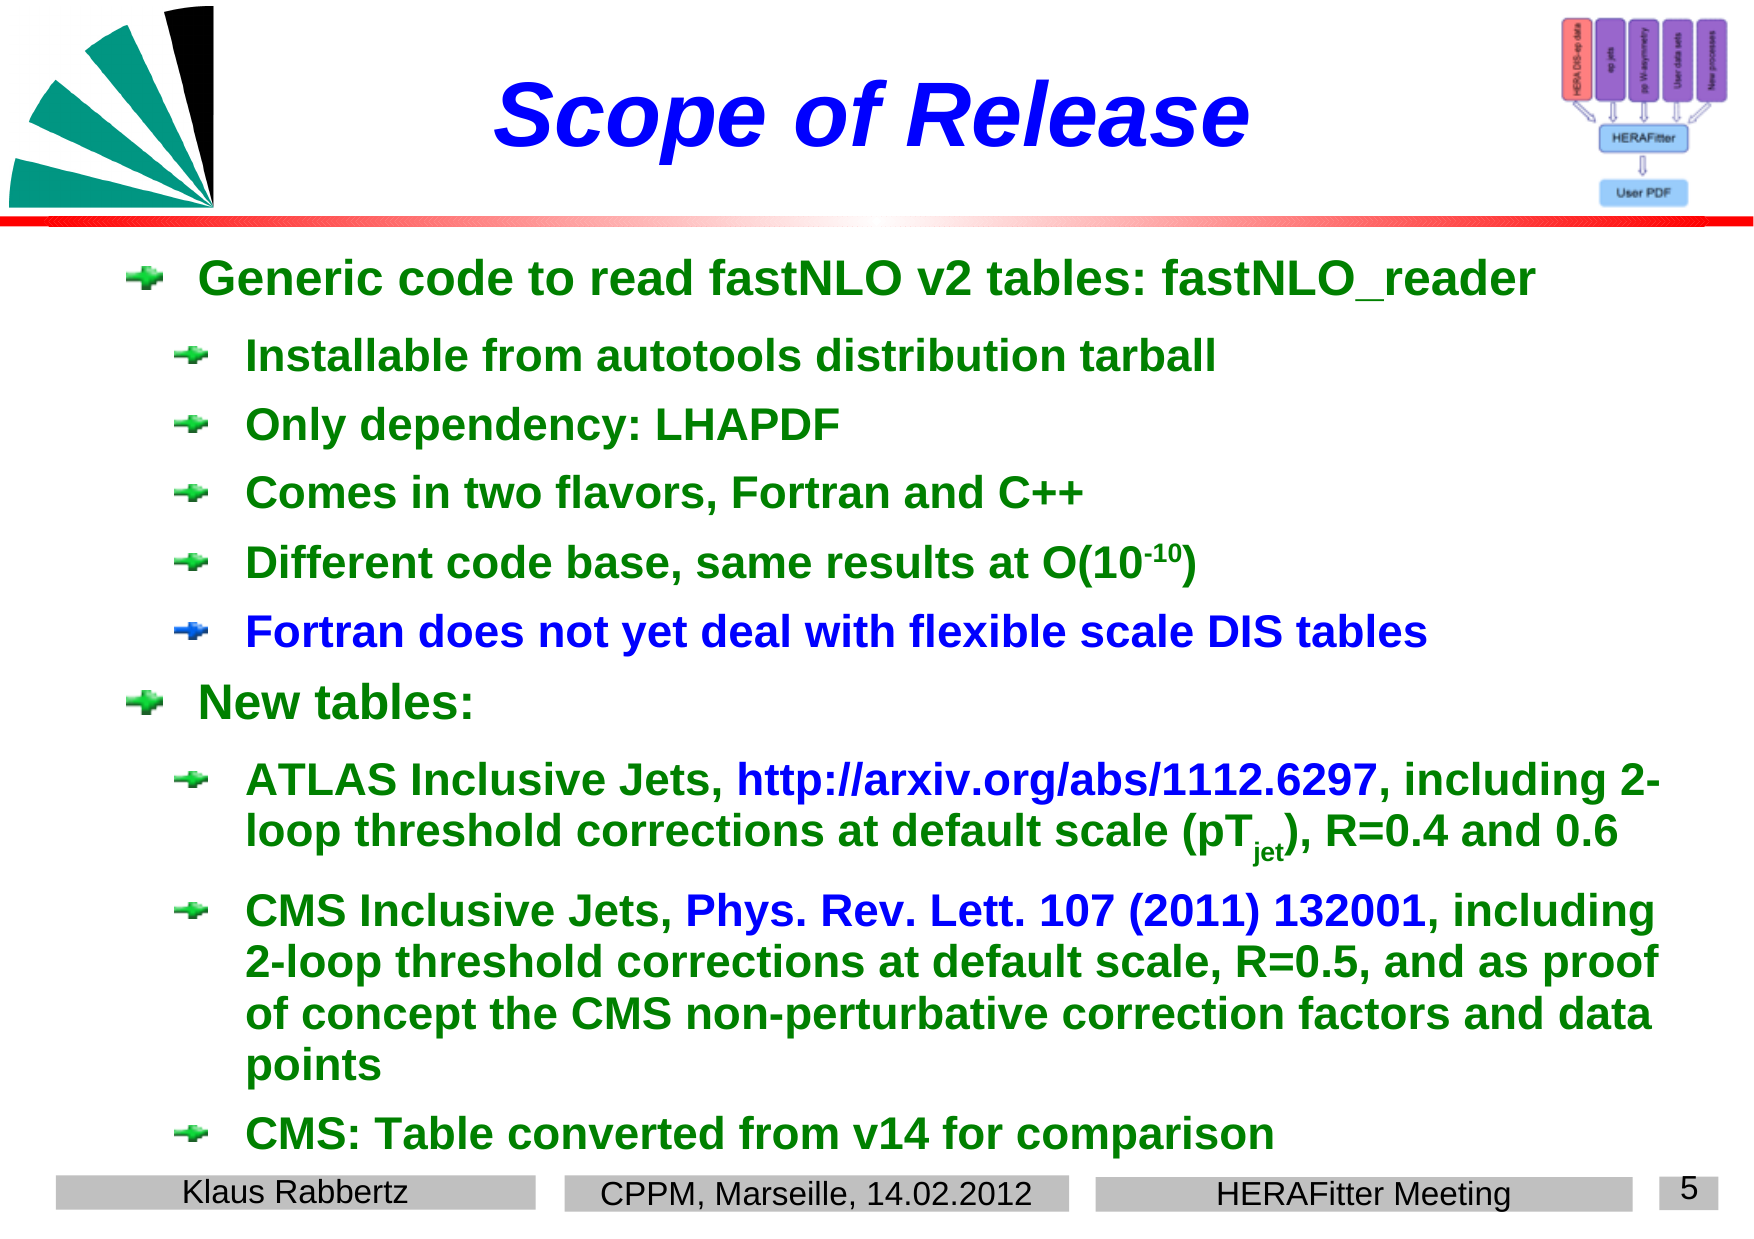

# Scope of Release
Generic code to read fastNLO v2 tables: fastNLO_reader
Installable from autotools distribution tarball
Only dependency: LHAPDF
Comes in two flavors, Fortran and C++
Different code base, same results at O(10-10)
Fortran does not yet deal with flexible scale DIS tables
New tables:
ATLAS Inclusive Jets, http://arxiv.org/abs/1112.6297, including 2-loop threshold corrections at default scale (pTjet), R=0.4 and 0.6
CMS Inclusive Jets, Phys. Rev. Lett. 107 (2011) 132001, including 2-loop threshold corrections at default scale, R=0.5, and as proof of concept the CMS non-perturbative correction factors and data points
CMS: Table converted from v14 for comparison